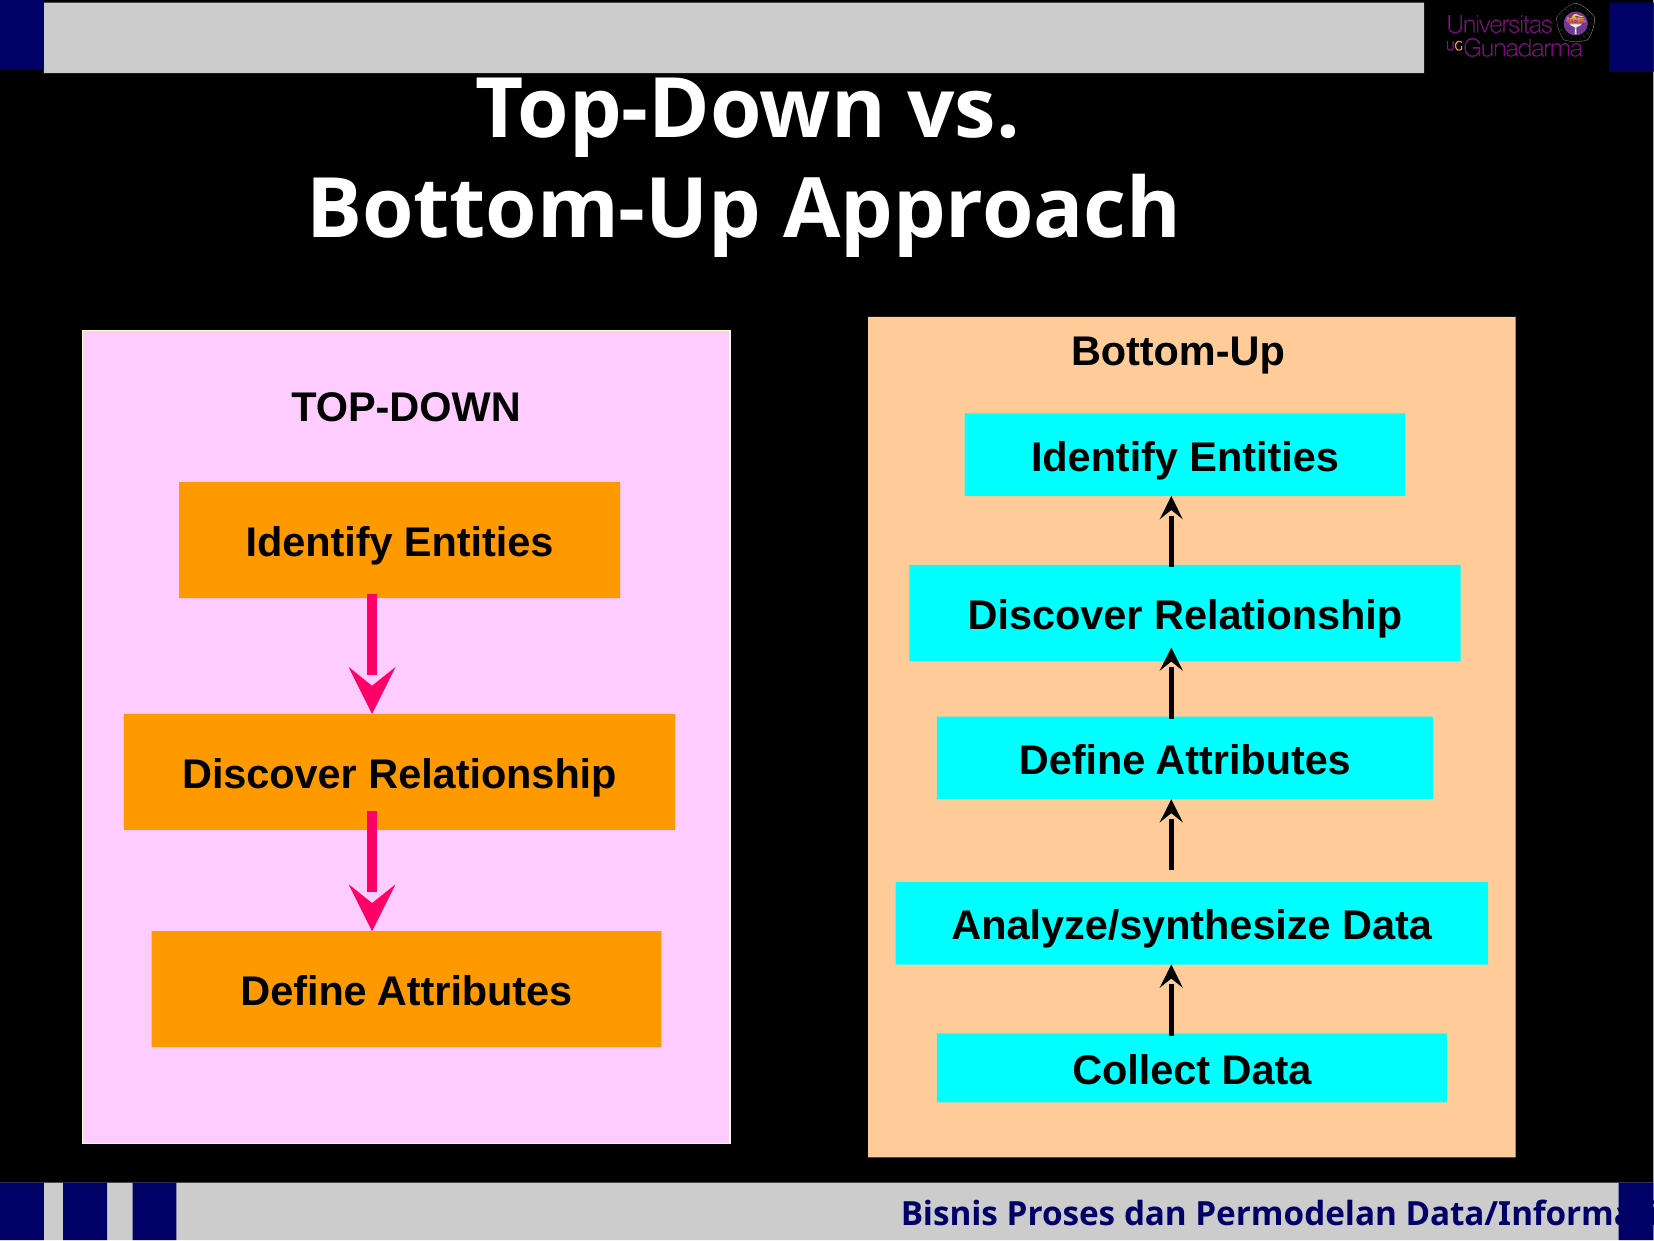

# Top-Down vs. Bottom-Up Approach
Bottom-Up
TOP-DOWN
Identify Entities
Identify Entities
Discover Relationship
Discover Relationship
Define Attributes
Analyze/synthesize Data
Define Attributes
Collect Data